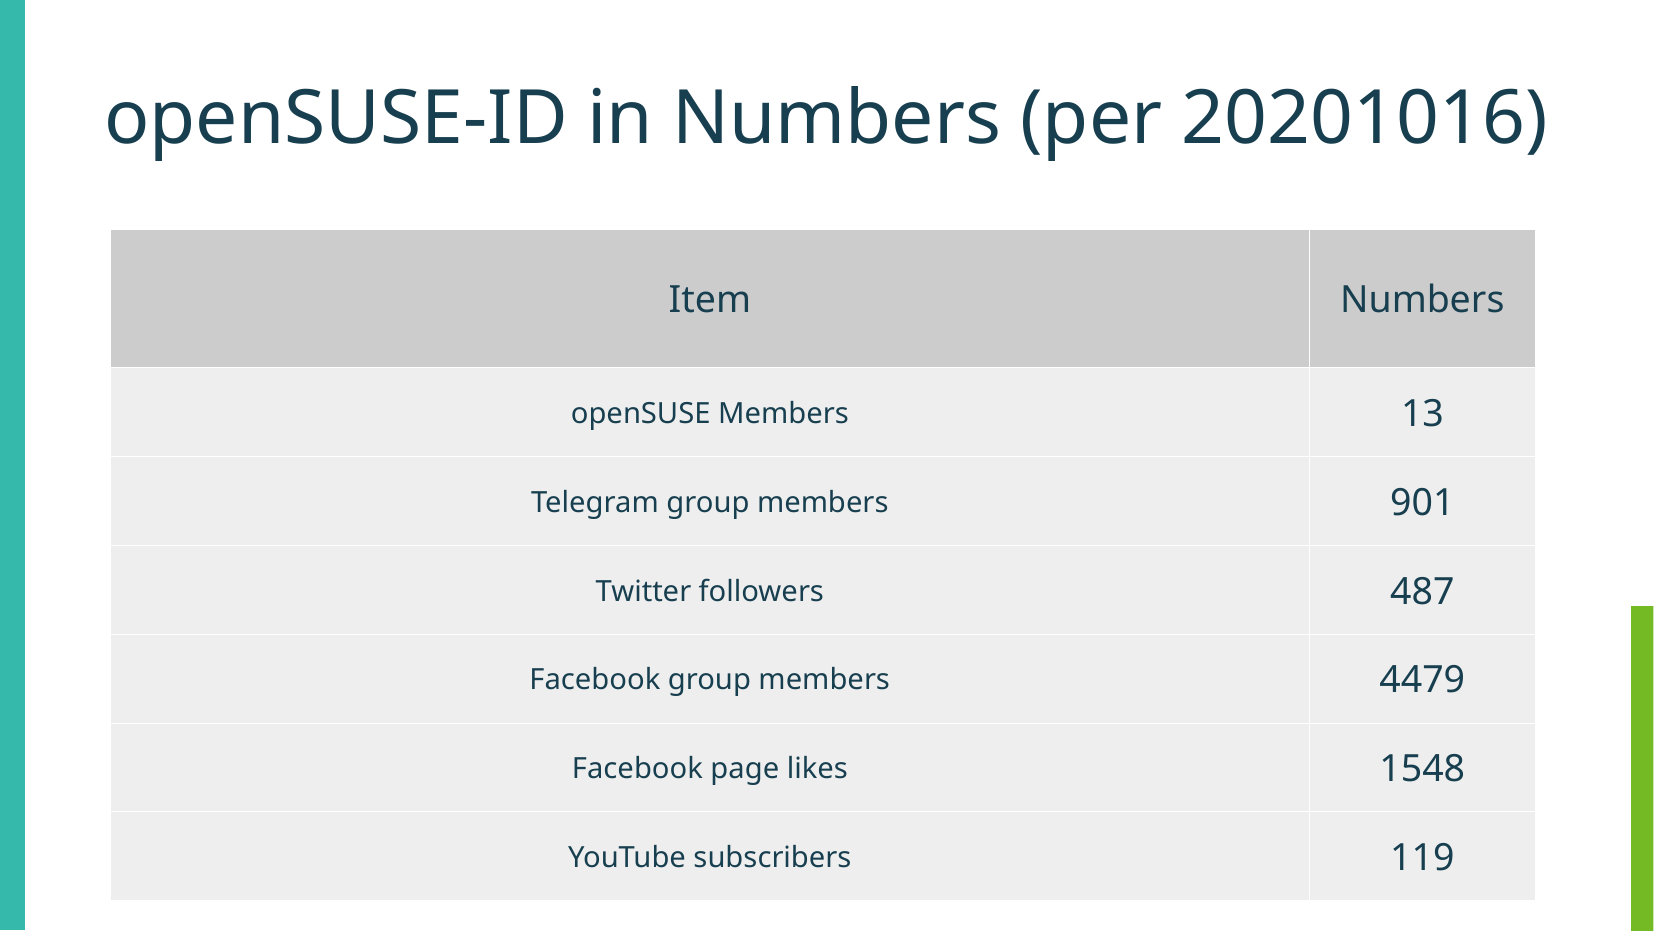

# openSUSE-ID in Numbers (per 20201016)
| Item | Numbers |
| --- | --- |
| openSUSE Members | 13 |
| Telegram group members | 901 |
| Twitter followers | 487 |
| Facebook group members | 4479 |
| Facebook page likes | 1548 |
| YouTube subscribers | 119 |